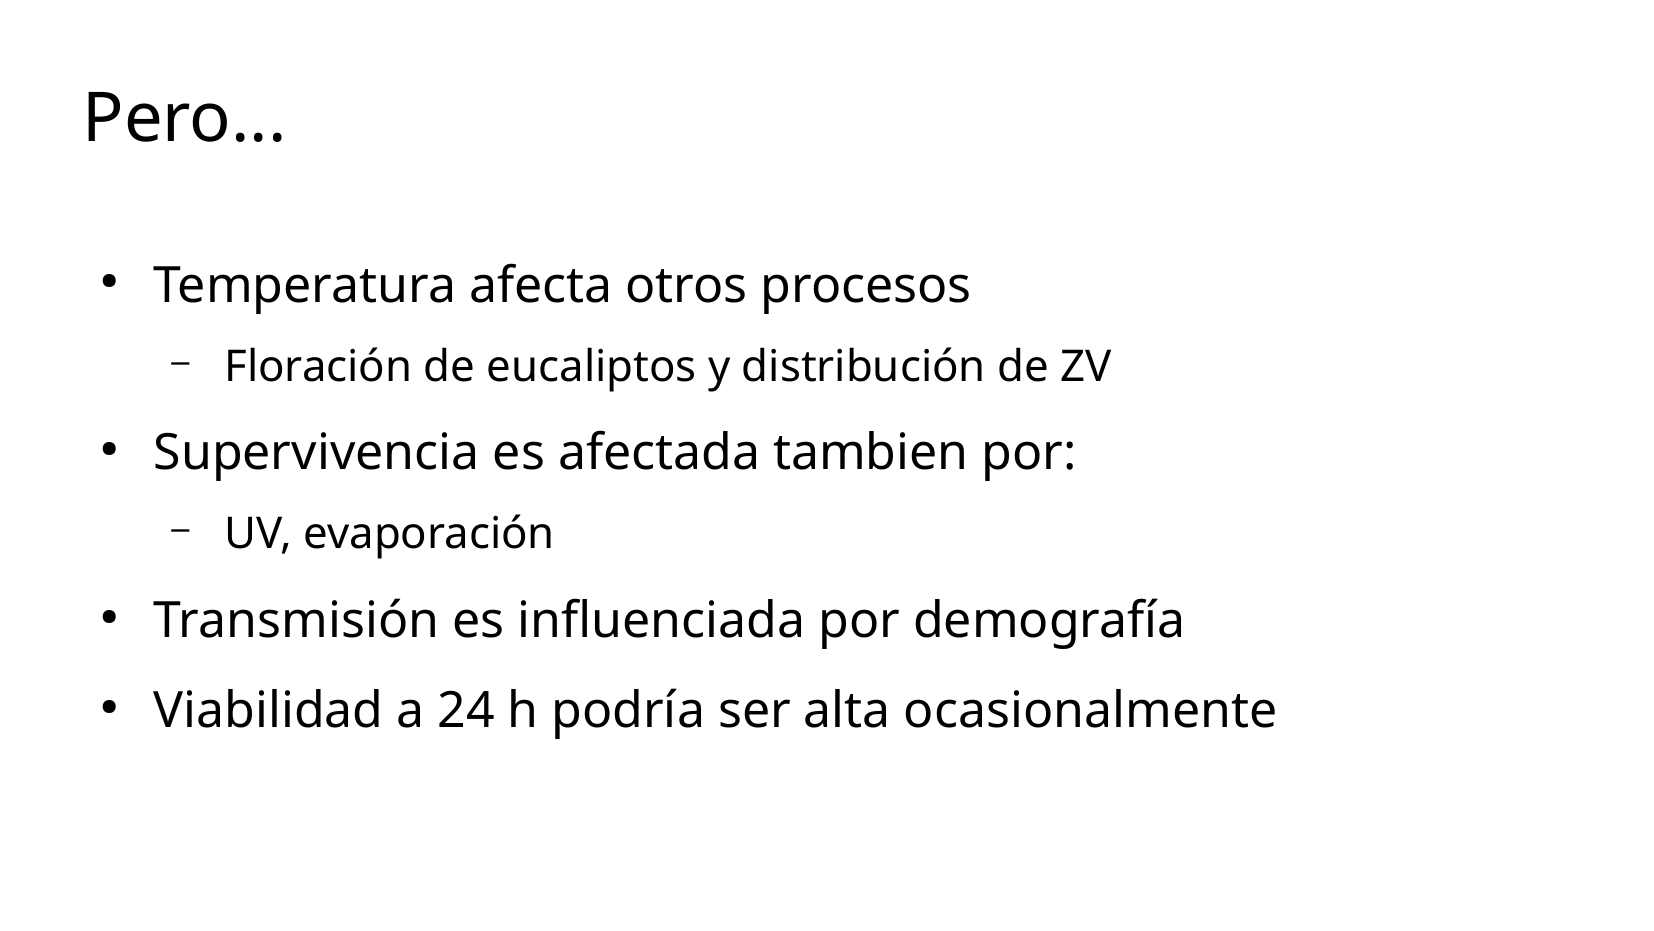

# Pero...
Temperatura afecta otros procesos
Floración de eucaliptos y distribución de ZV
Supervivencia es afectada tambien por:
UV, evaporación
Transmisión es influenciada por demografía
Viabilidad a 24 h podría ser alta ocasionalmente